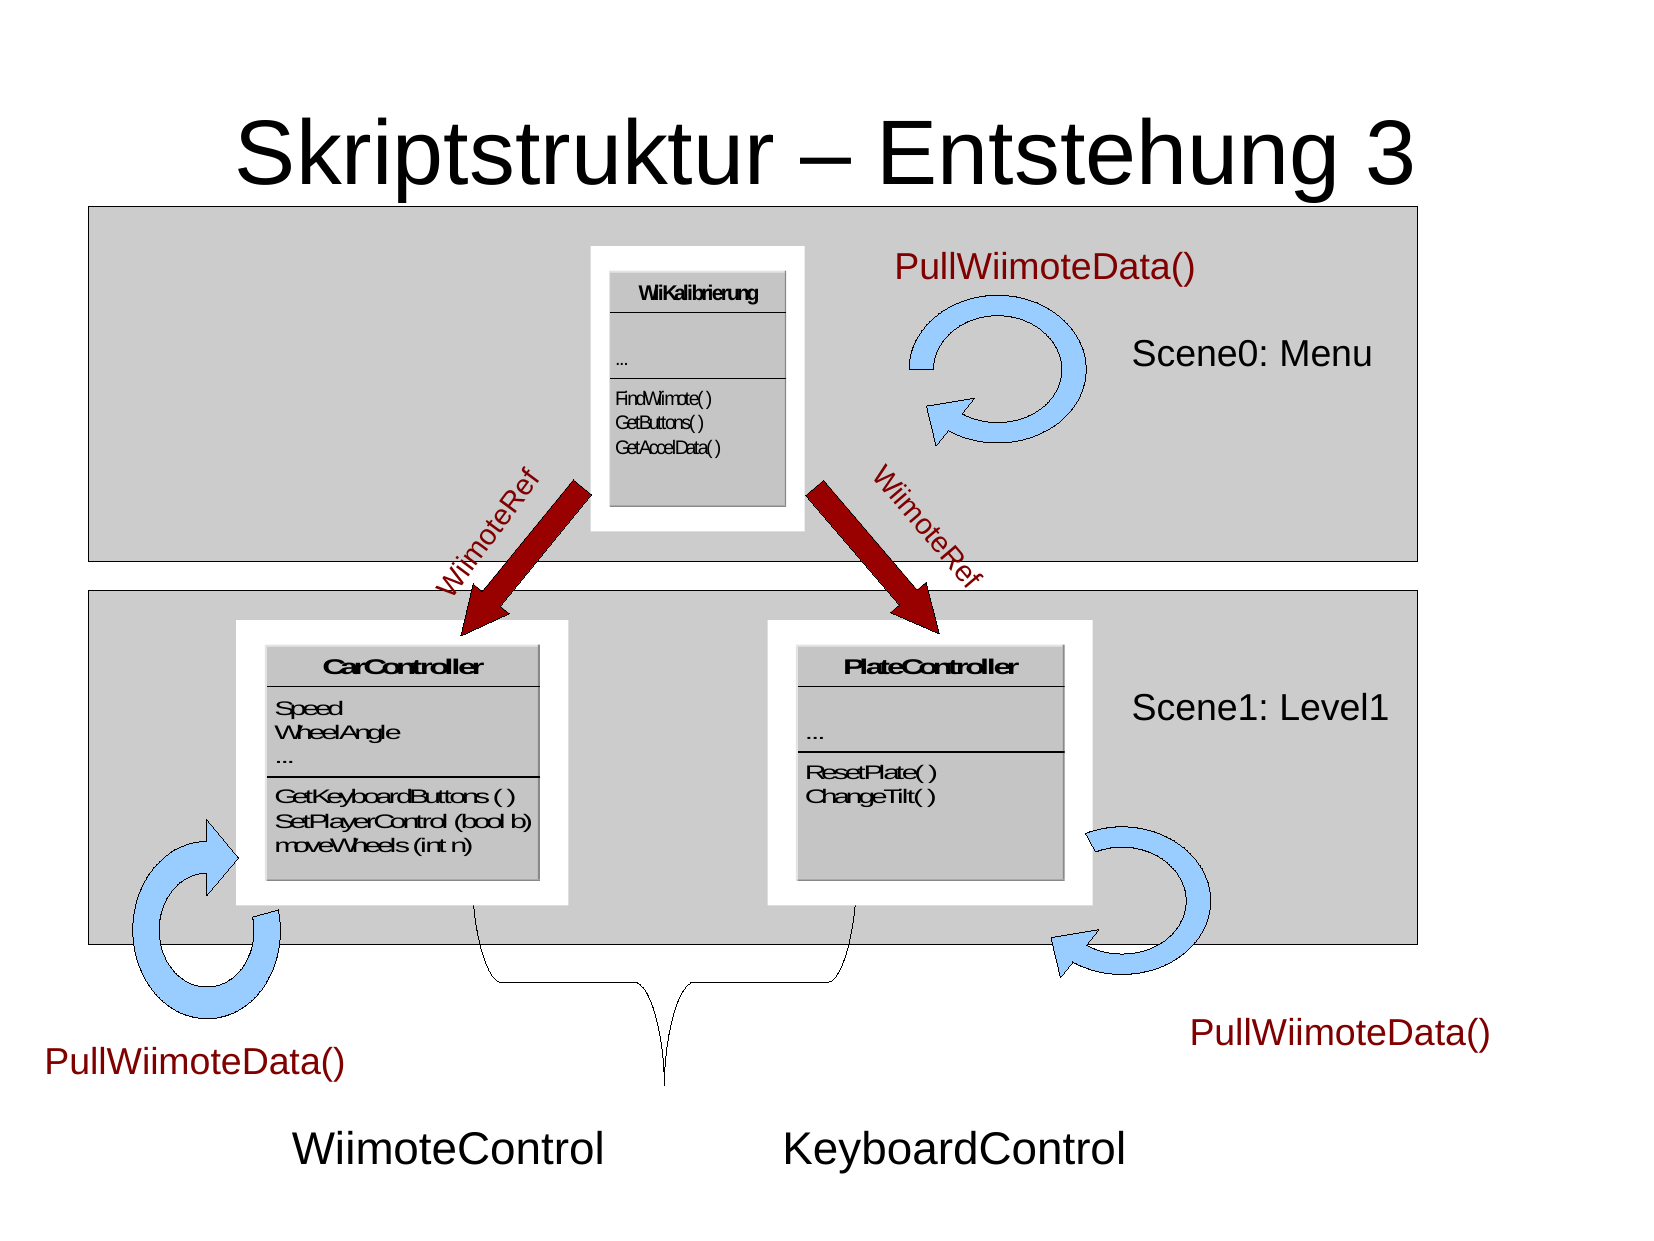

# Skriptstruktur – Entstehung 3
PullWiimoteData()
Scene0: Menu
WiimoteRef
WiimoteRef
Scene1: Level1
PullWiimoteData()
PullWiimoteData()
WiimoteControl
KeyboardControl